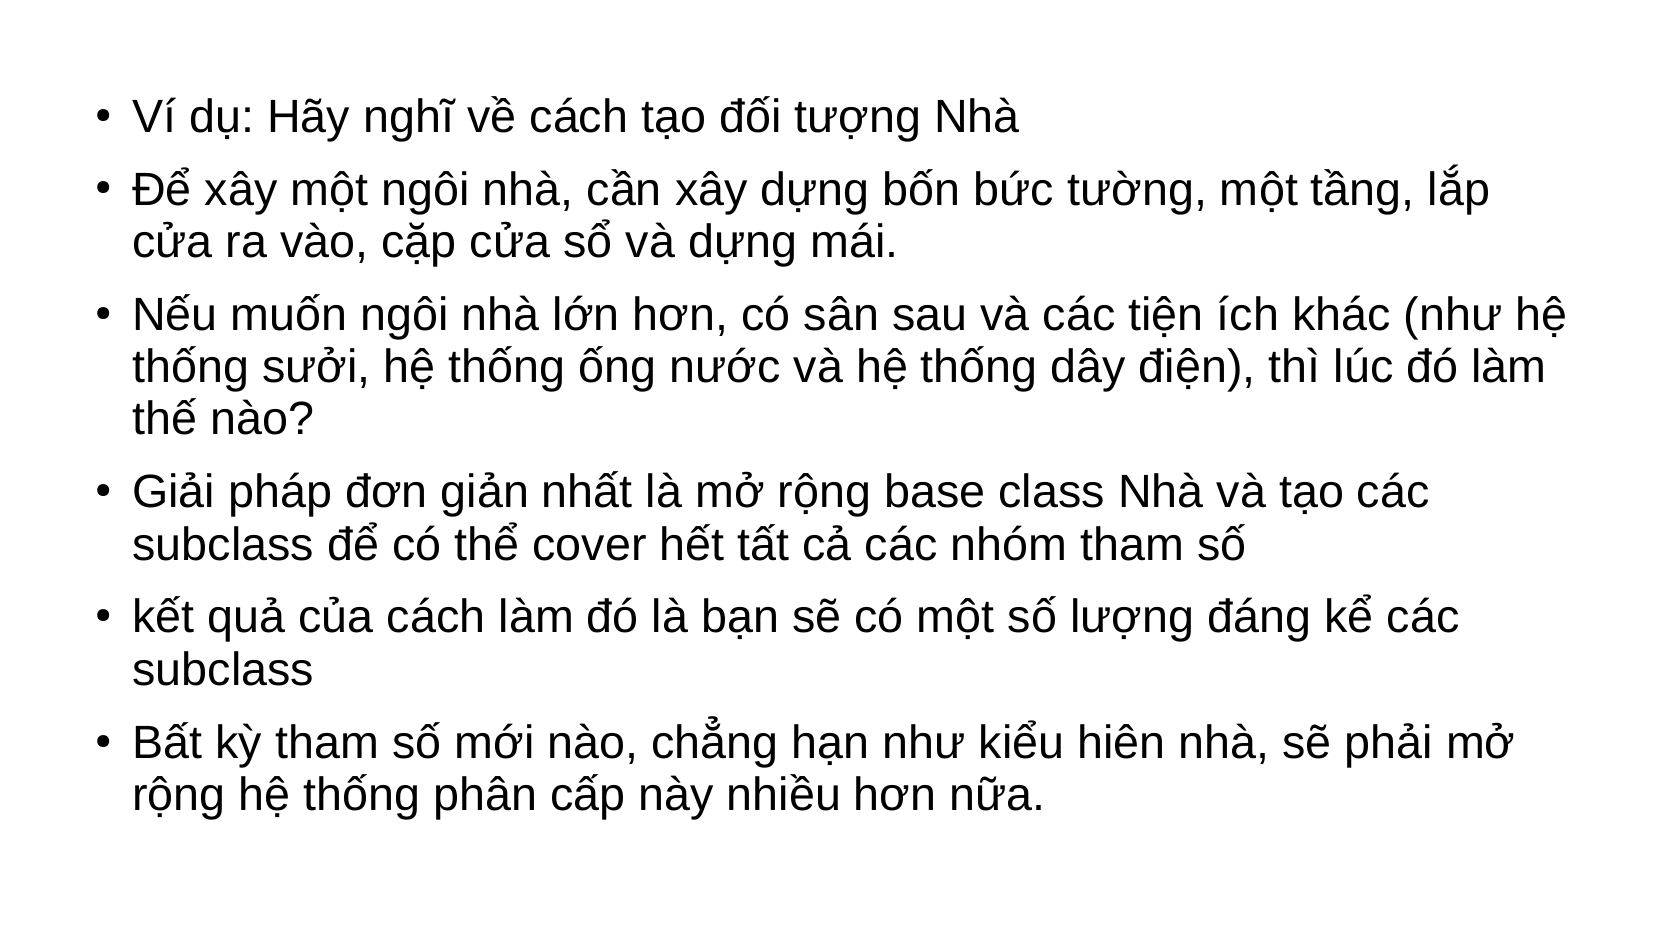

# Ví dụ: Hãy nghĩ về cách tạo đối tượng Nhà
Để xây một ngôi nhà, cần xây dựng bốn bức tường, một tầng, lắp cửa ra vào, cặp cửa sổ và dựng mái.
Nếu muốn ngôi nhà lớn hơn, có sân sau và các tiện ích khác (như hệ thống sưởi, hệ thống ống nước và hệ thống dây điện), thì lúc đó làm thế nào?
Giải pháp đơn giản nhất là mở rộng base class Nhà và tạo các subclass để có thể cover hết tất cả các nhóm tham số
kết quả của cách làm đó là bạn sẽ có một số lượng đáng kể các subclass
Bất kỳ tham số mới nào, chẳng hạn như kiểu hiên nhà, sẽ phải mở rộng hệ thống phân cấp này nhiều hơn nữa.